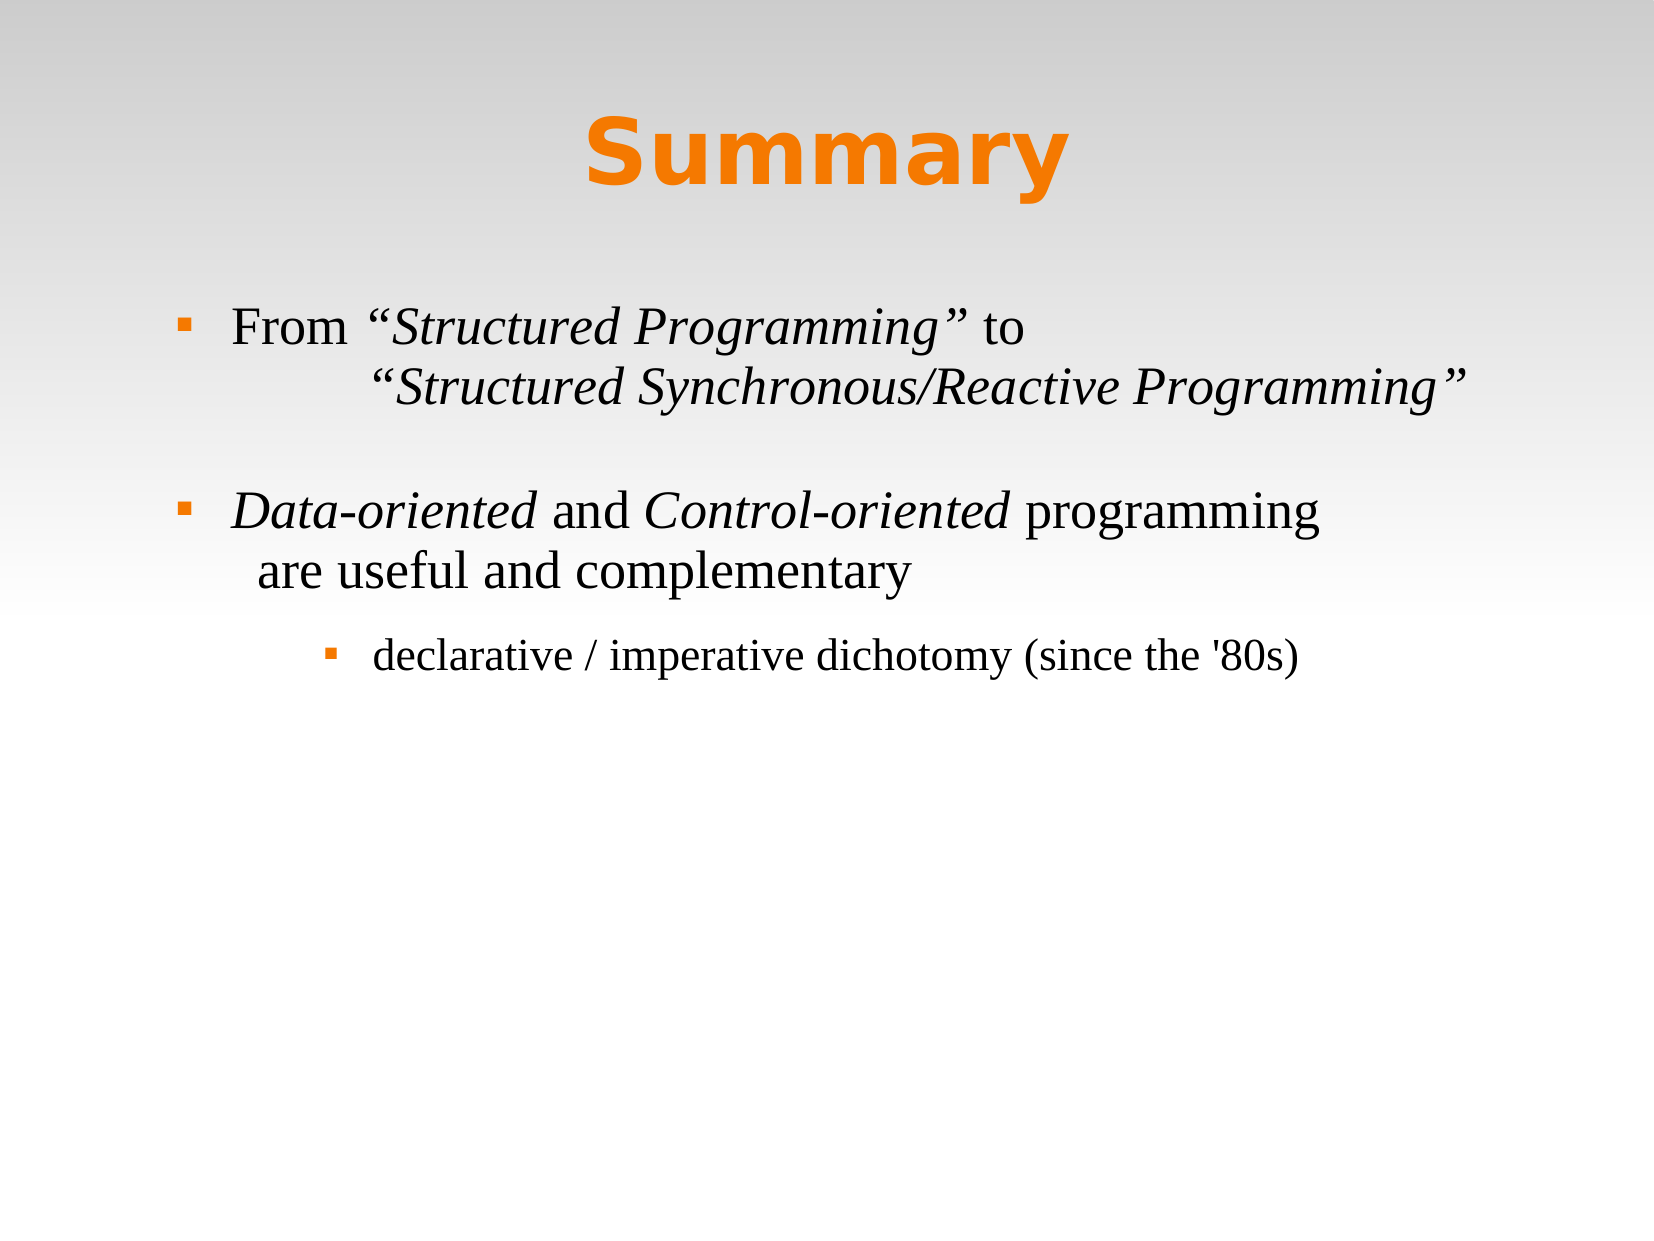

# Summary
From “Structured Programming” to “Structured Synchronous/Reactive Programming”
Data-oriented and Control-oriented programming are useful and complementary
declarative / imperative dichotomy (since the '80s)